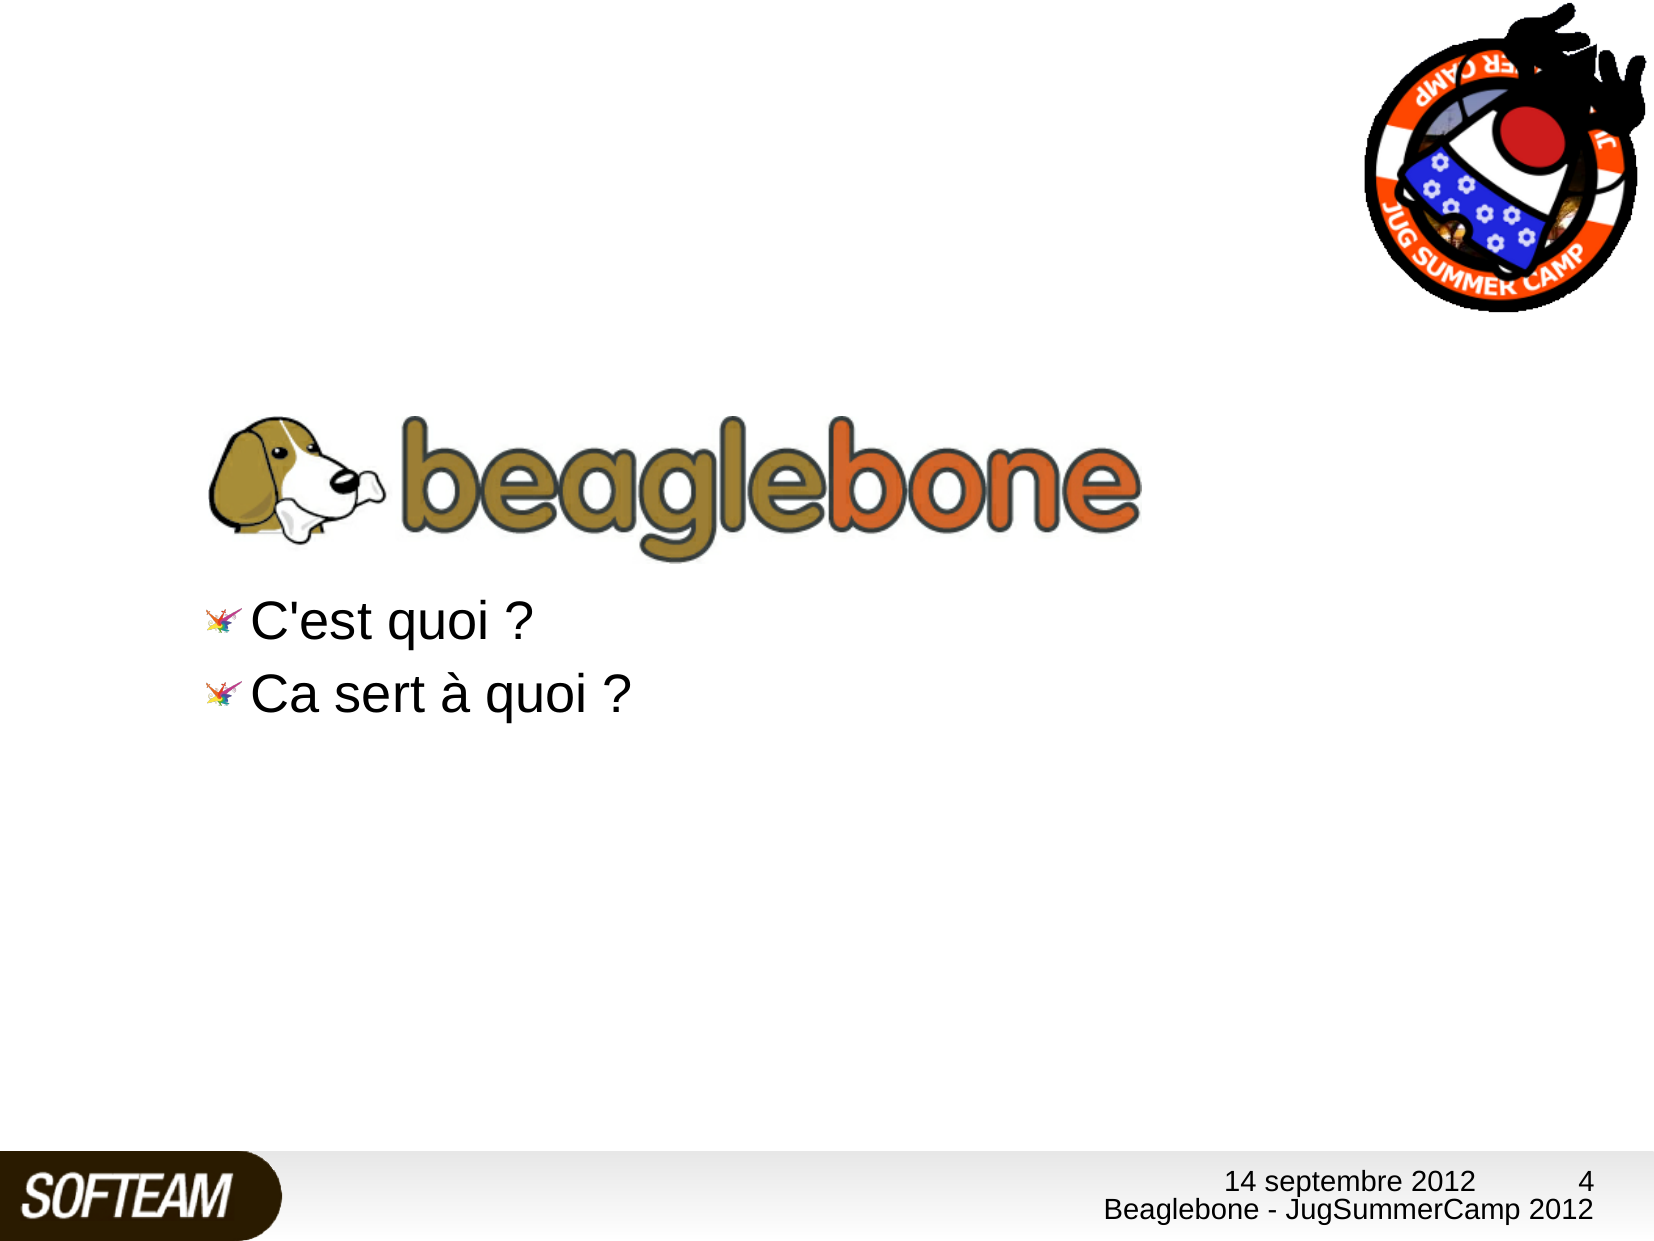

#
C'est quoi ?
Ca sert à quoi ?
14 septembre 2012
4
Beaglebone - JugSummerCamp 2012